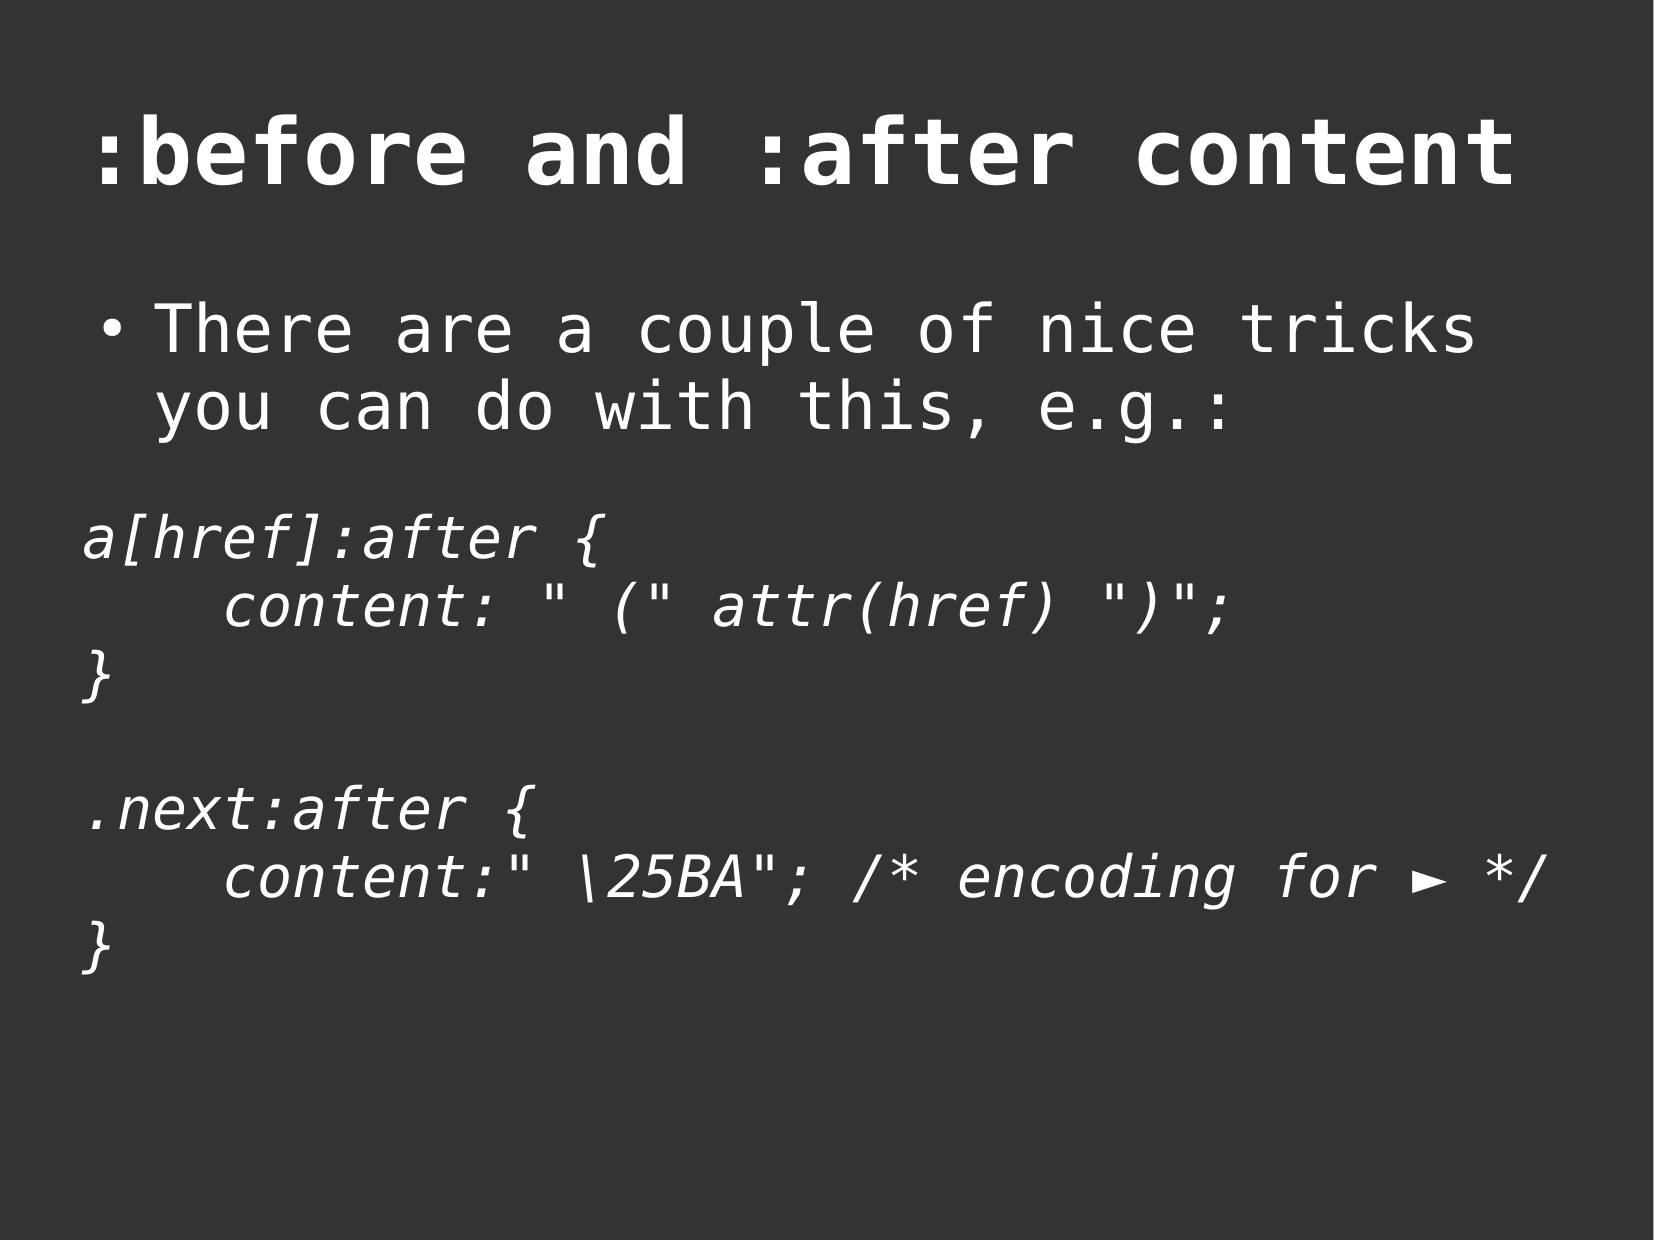

# :before and :after content
There are a couple of nice tricks you can do with this, e.g.:
a[href]:after {
 content: " (" attr(href) ")";
}
.next:after {
 content:" \25BA"; /* encoding for ► */
}